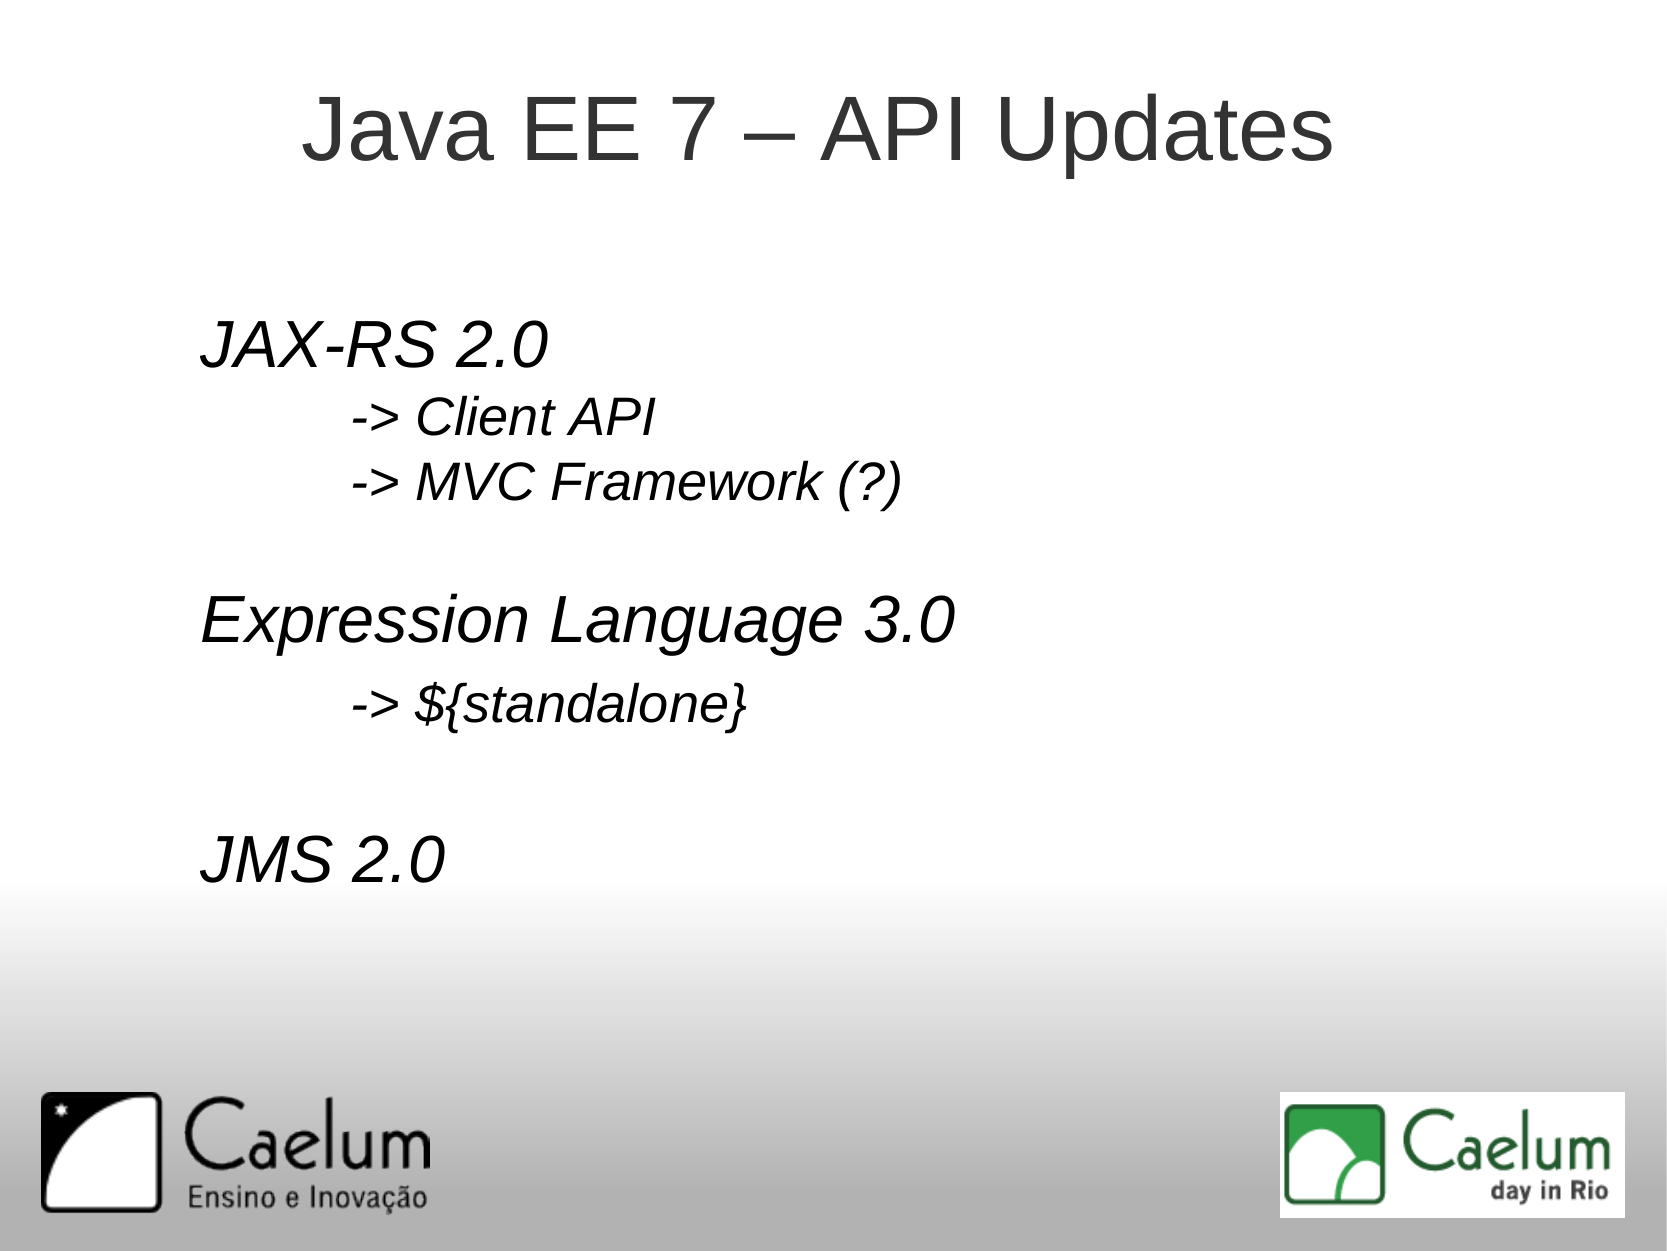

# Java EE 7 – API Updates
JAX-RS 2.0
	-> Client API
	-> MVC Framework (?)
Expression Language 3.0
	-> ${standalone}
JMS 2.0